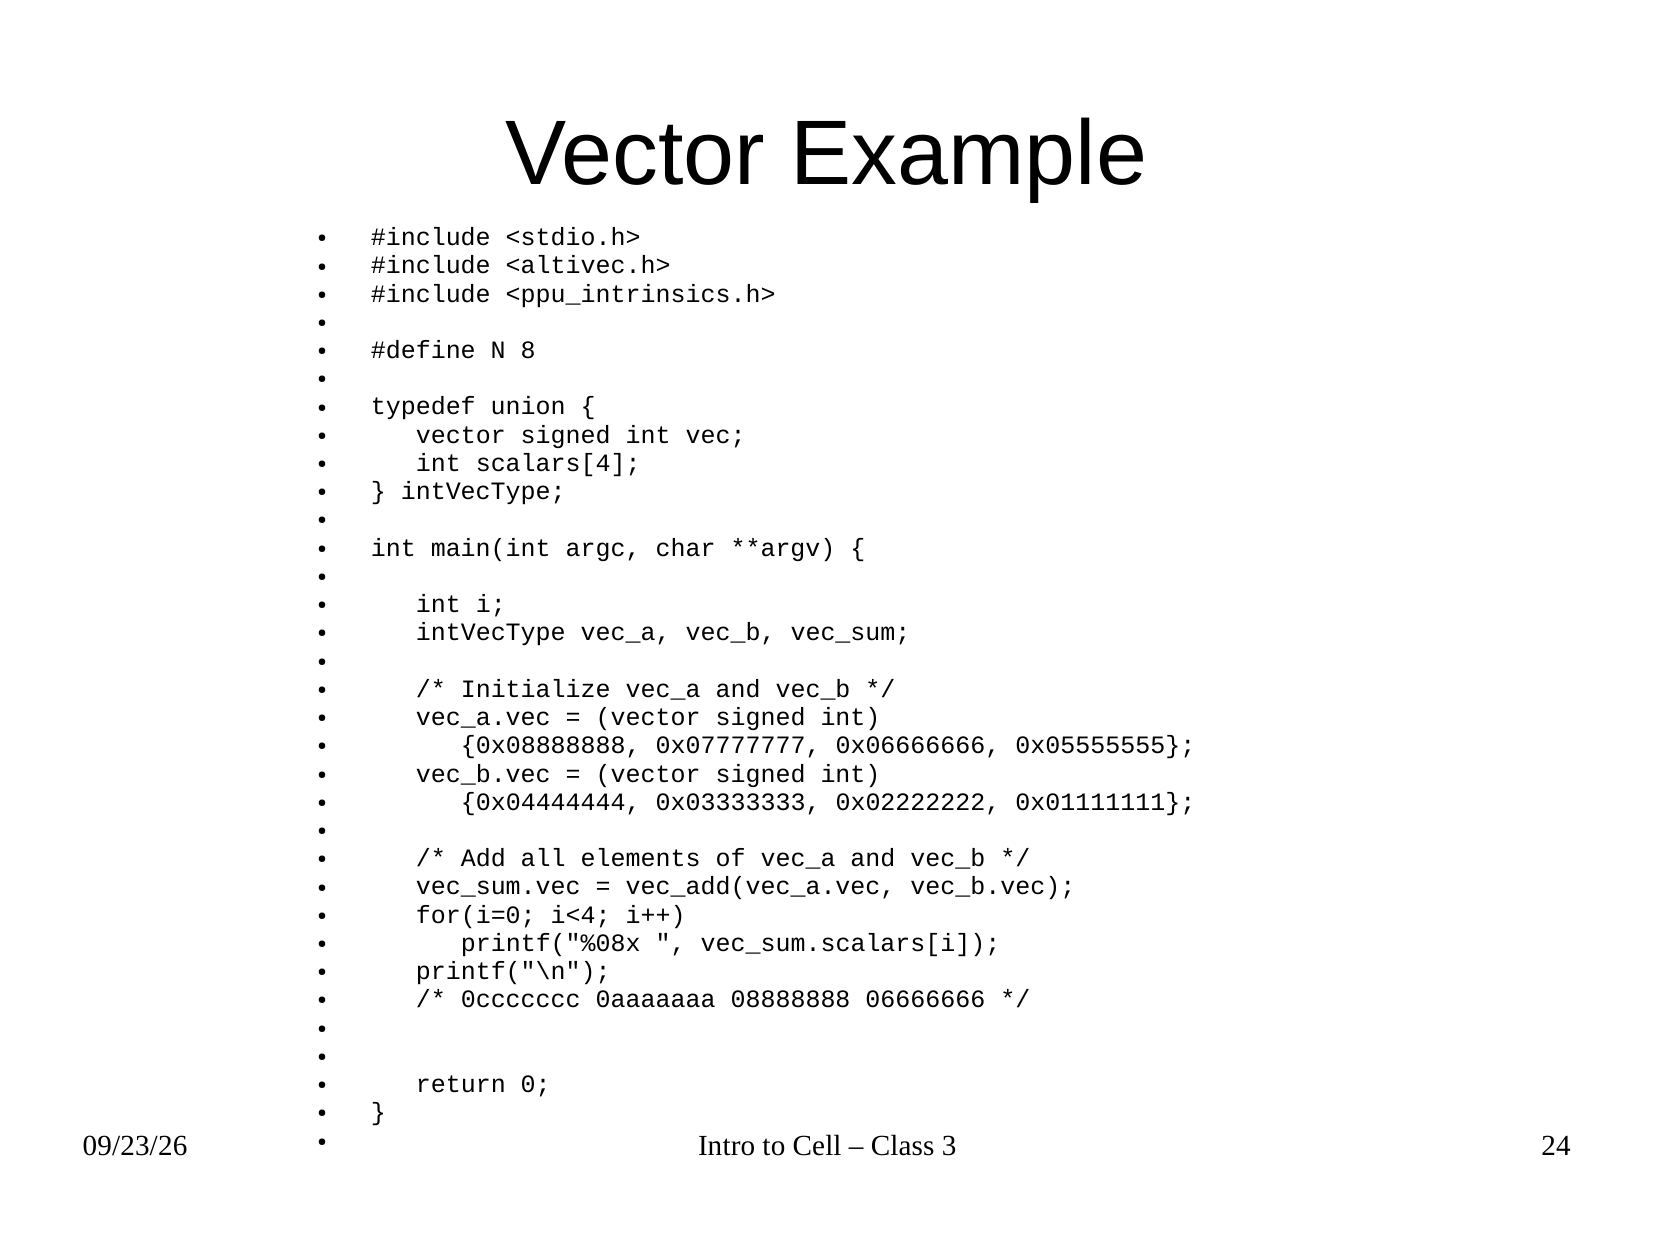

# Vector Example
#include <stdio.h>
#include <altivec.h>
#include <ppu_intrinsics.h>
#define N 8
typedef union {
 vector signed int vec;
 int scalars[4];
} intVecType;
int main(int argc, char **argv) {
 int i;
 intVecType vec_a, vec_b, vec_sum;
 /* Initialize vec_a and vec_b */
 vec_a.vec = (vector signed int)
 {0x08888888, 0x07777777, 0x06666666, 0x05555555};
 vec_b.vec = (vector signed int)
 {0x04444444, 0x03333333, 0x02222222, 0x01111111};
 /* Add all elements of vec_a and vec_b */
 vec_sum.vec = vec_add(vec_a.vec, vec_b.vec);
 for(i=0; i<4; i++)
 printf("%08x ", vec_sum.scalars[i]);
 printf("\n");
 /* 0ccccccc 0aaaaaaa 08888888 06666666 */
 return 0;
}
Cell Programming Workshop
24